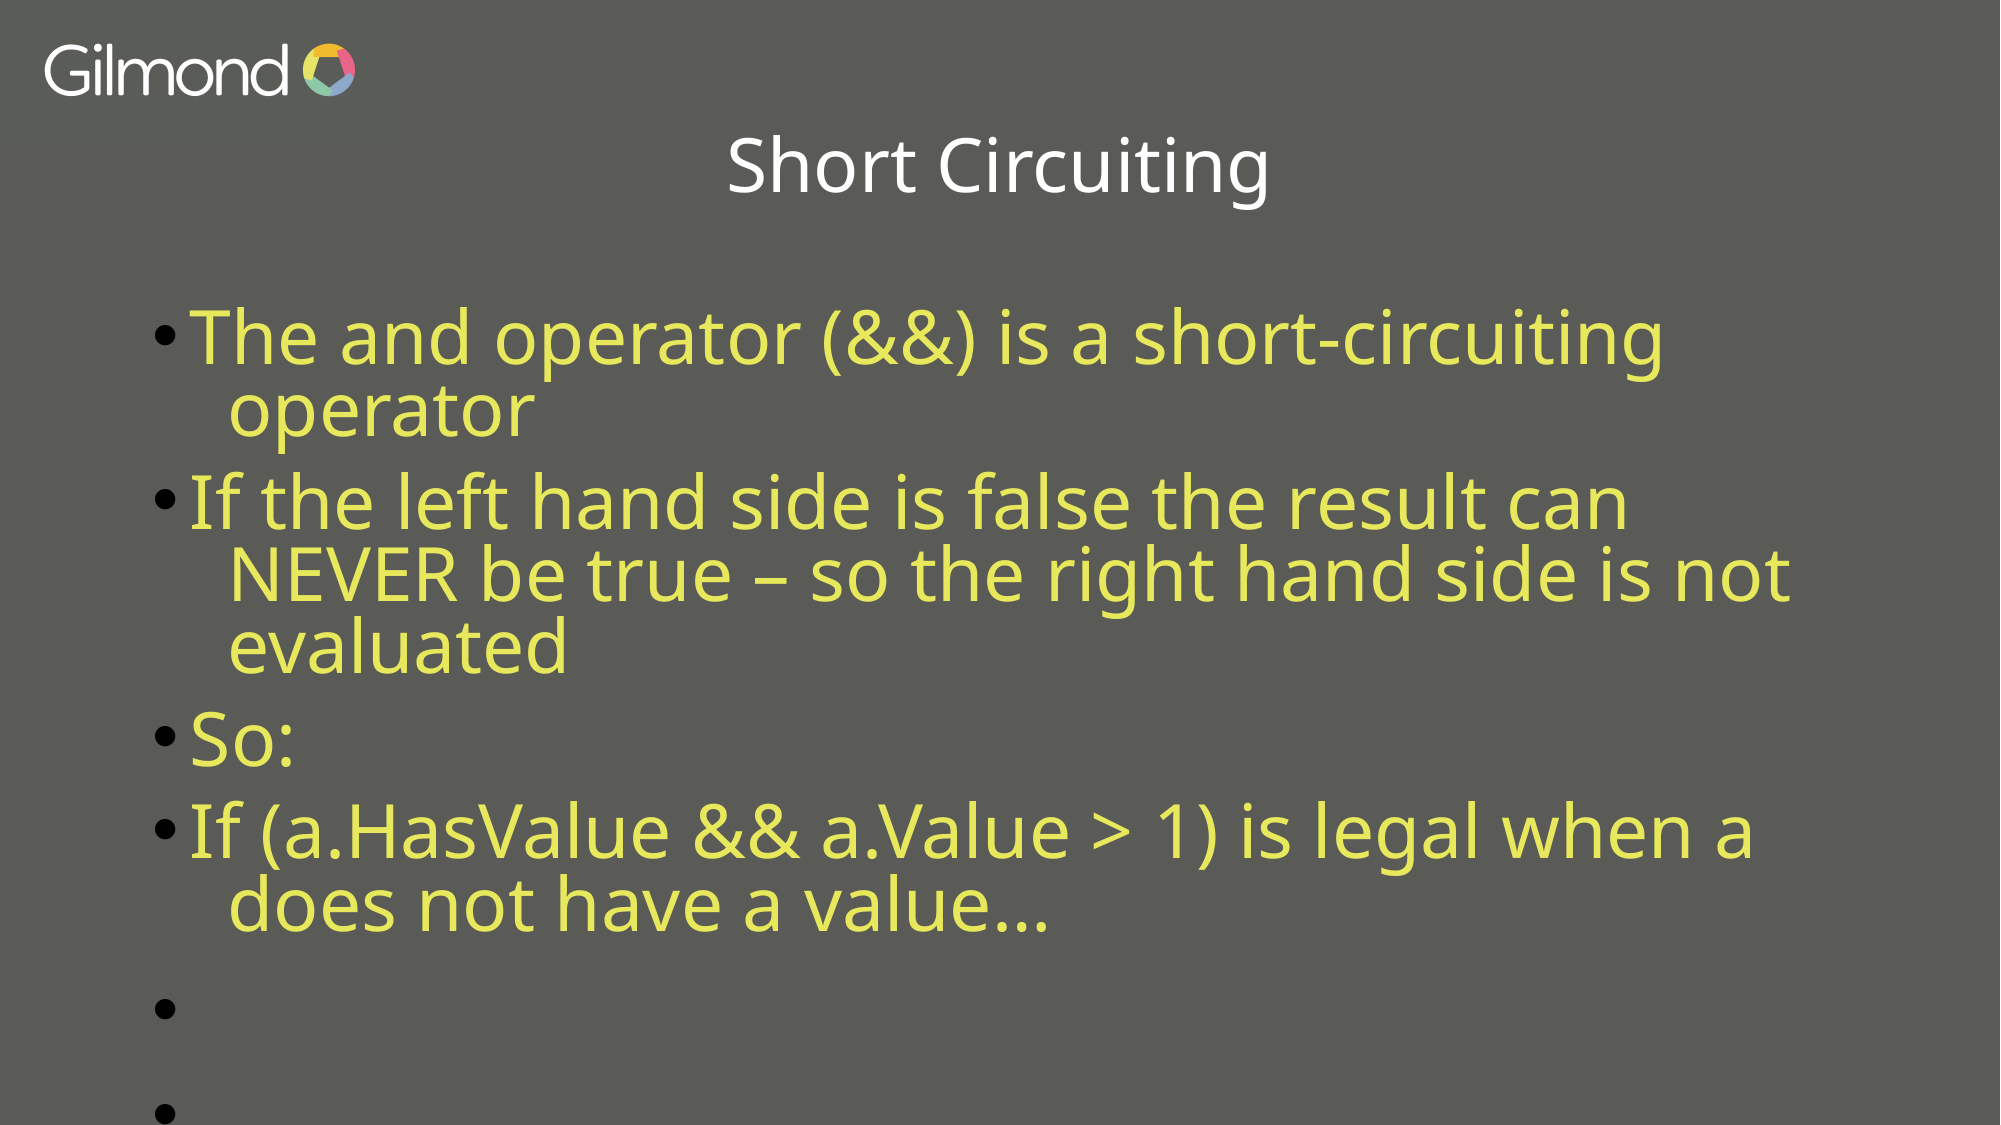

# Short Circuiting
The and operator (&&) is a short-circuiting operator
If the left hand side is false the result can NEVER be true – so the right hand side is not evaluated
So:
If (a.HasValue && a.Value > 1) is legal when a does not have a value…